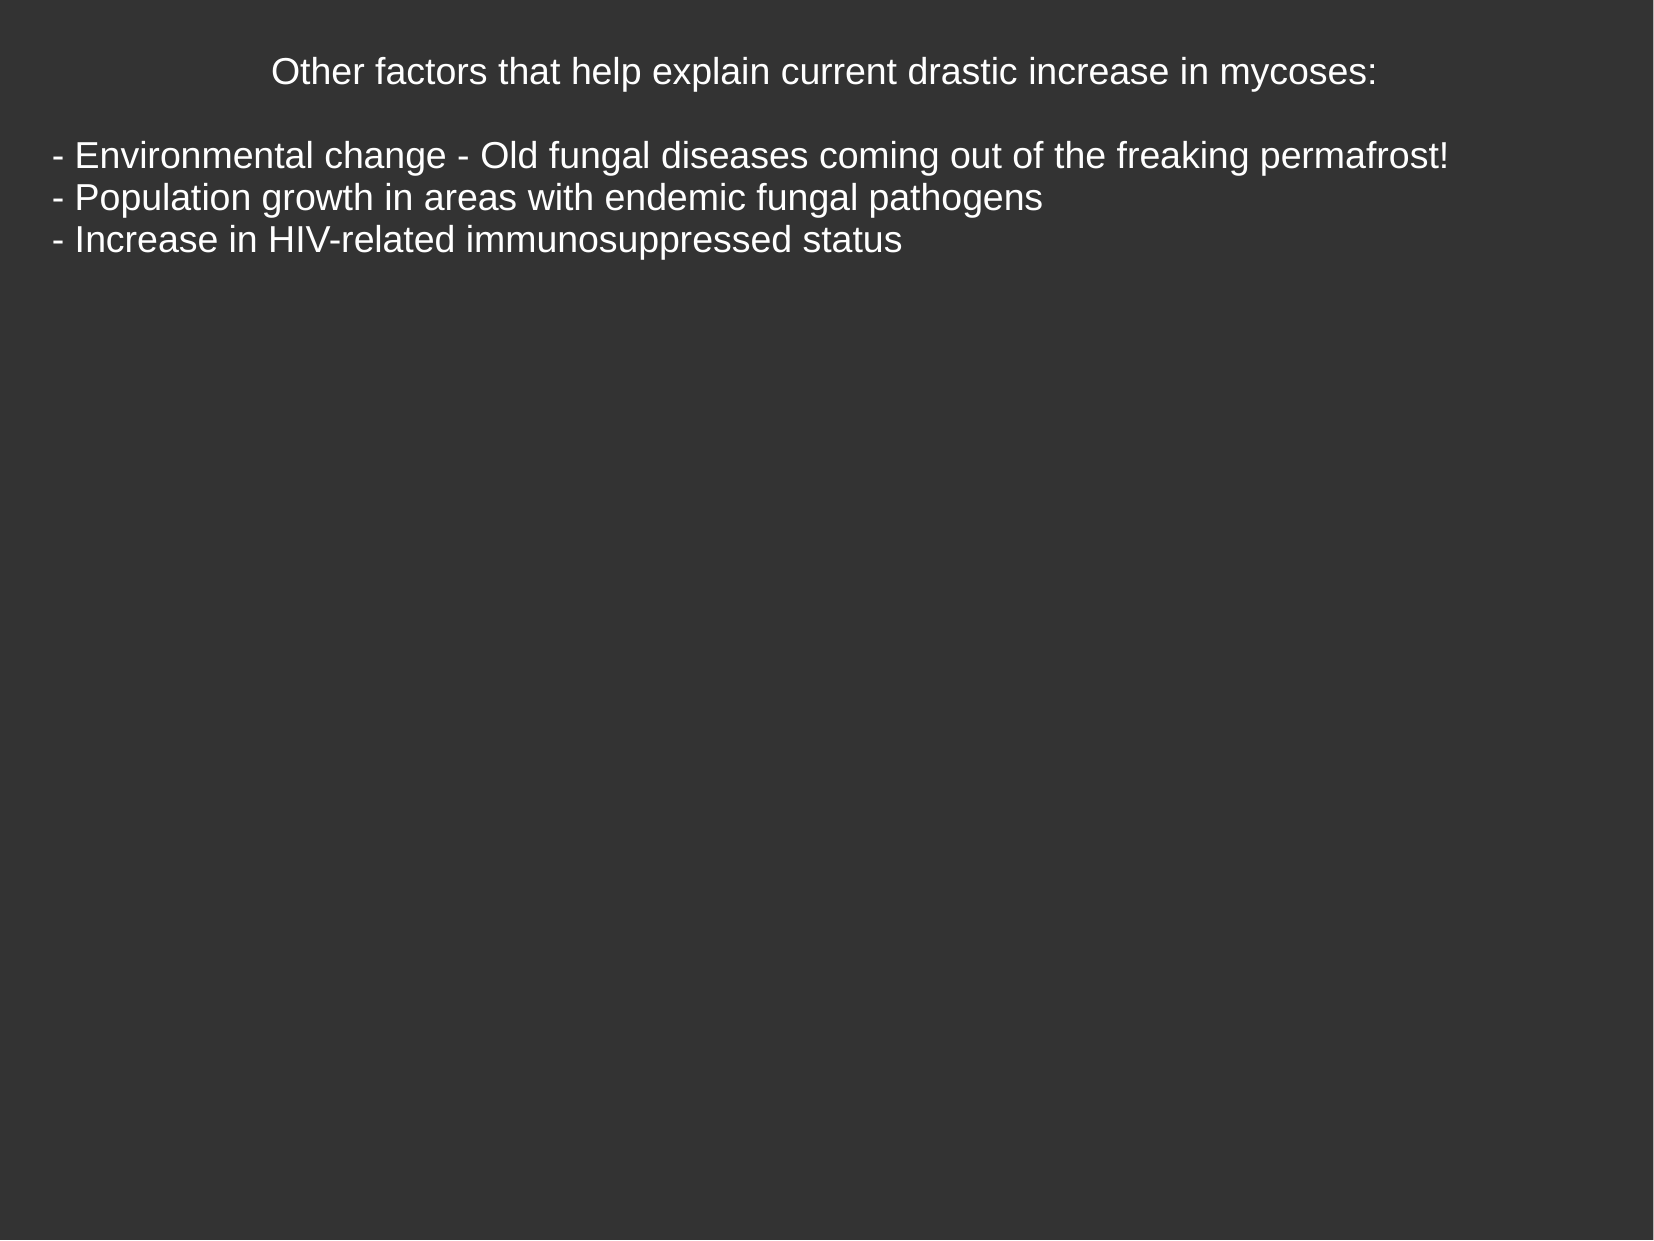

Other factors that help explain current drastic increase in mycoses:
- Environmental change - Old fungal diseases coming out of the freaking permafrost!
- Population growth in areas with endemic fungal pathogens
- Increase in HIV-related immunosuppressed status